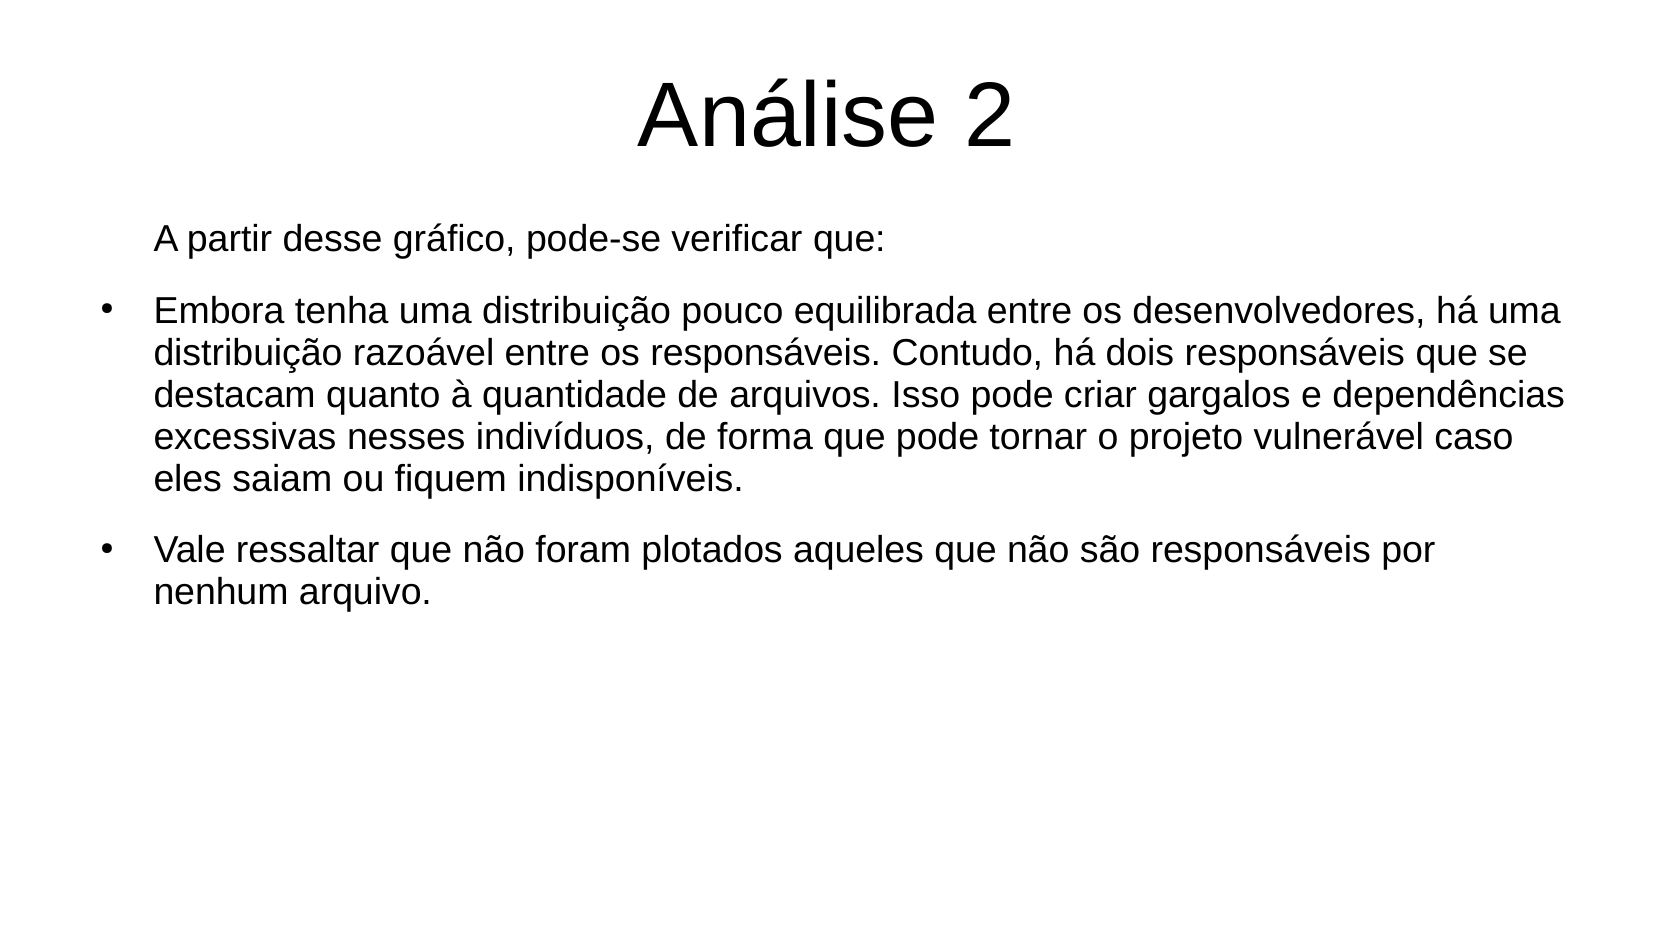

# Análise 2
A partir desse gráfico, pode-se verificar que:
Embora tenha uma distribuição pouco equilibrada entre os desenvolvedores, há uma distribuição razoável entre os responsáveis. Contudo, há dois responsáveis que se destacam quanto à quantidade de arquivos. Isso pode criar gargalos e dependências excessivas nesses indivíduos, de forma que pode tornar o projeto vulnerável caso eles saiam ou fiquem indisponíveis.
Vale ressaltar que não foram plotados aqueles que não são responsáveis por nenhum arquivo.